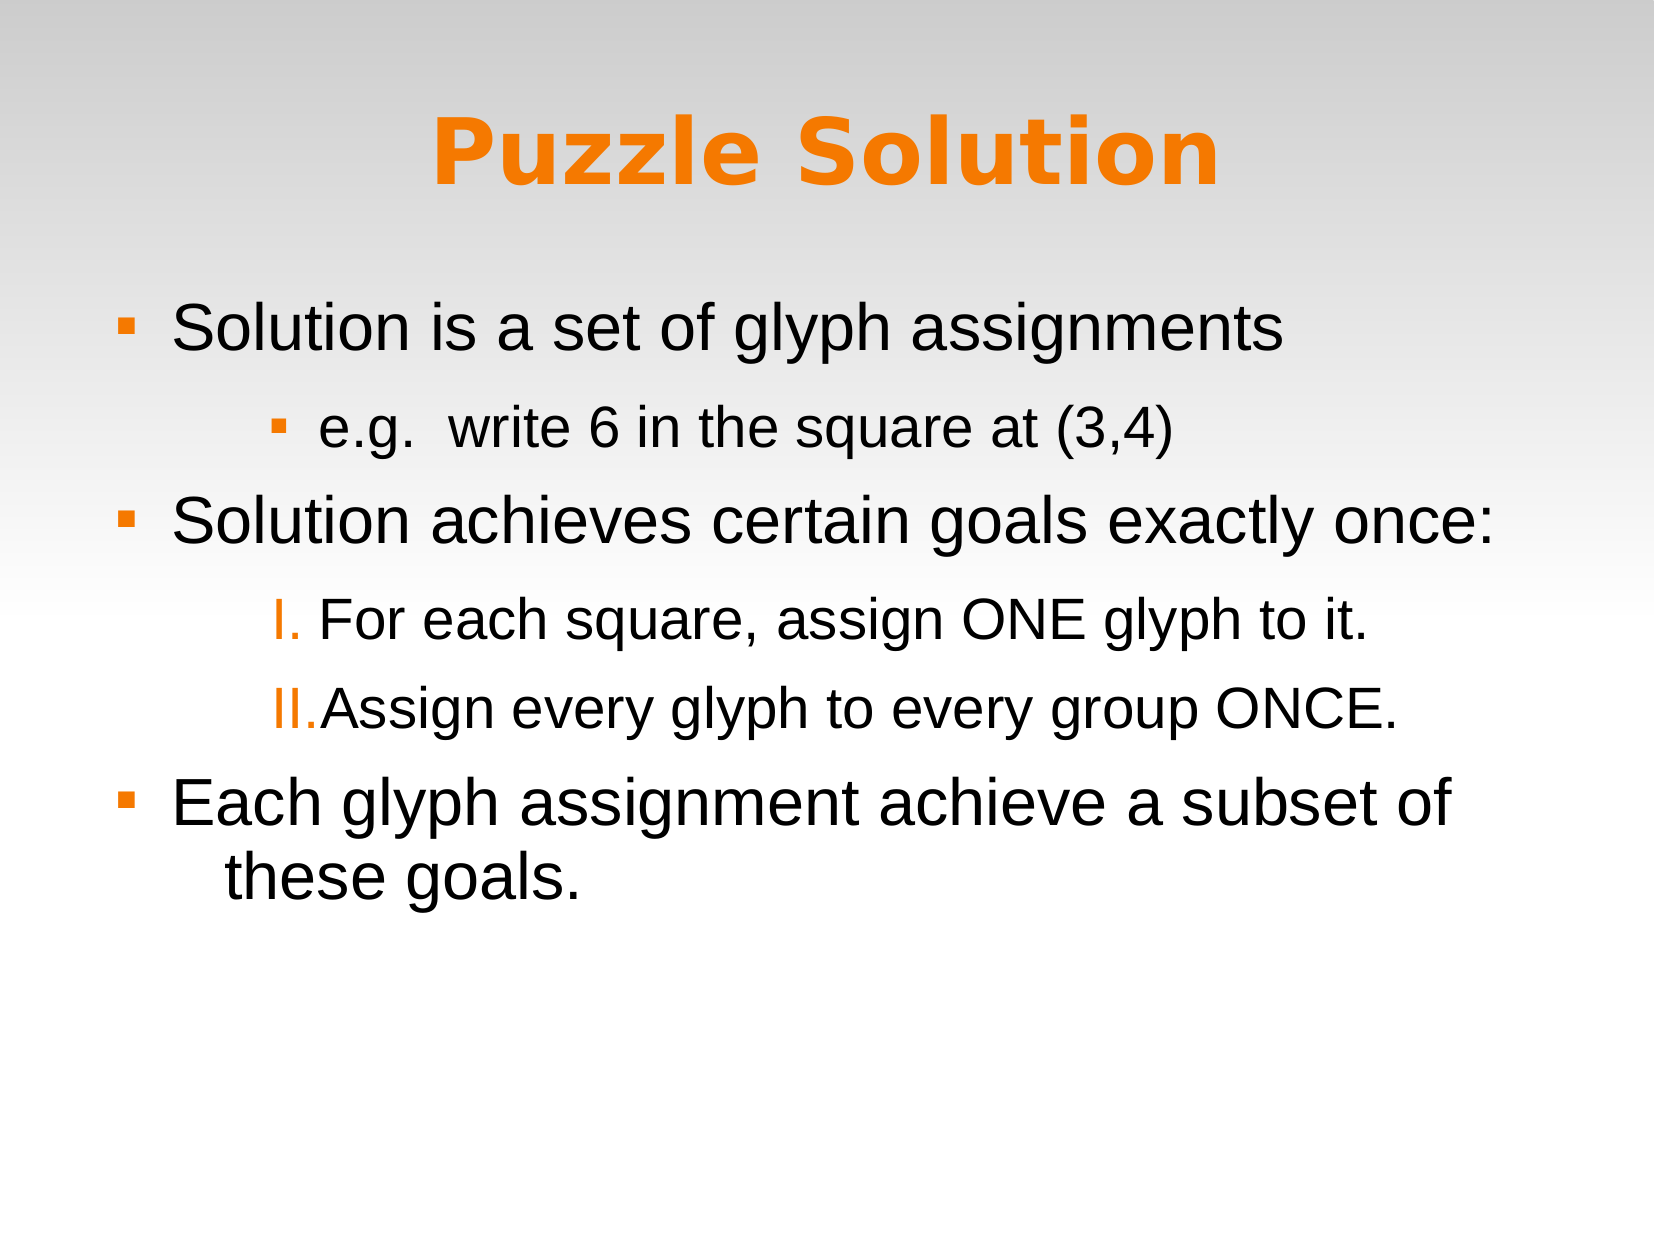

# Puzzle Solution
Solution is a set of glyph assignments
e.g. write 6 in the square at (3,4)
Solution achieves certain goals exactly once:
For each square, assign ONE glyph to it.
Assign every glyph to every group ONCE.
Each glyph assignment achieve a subset of these goals.